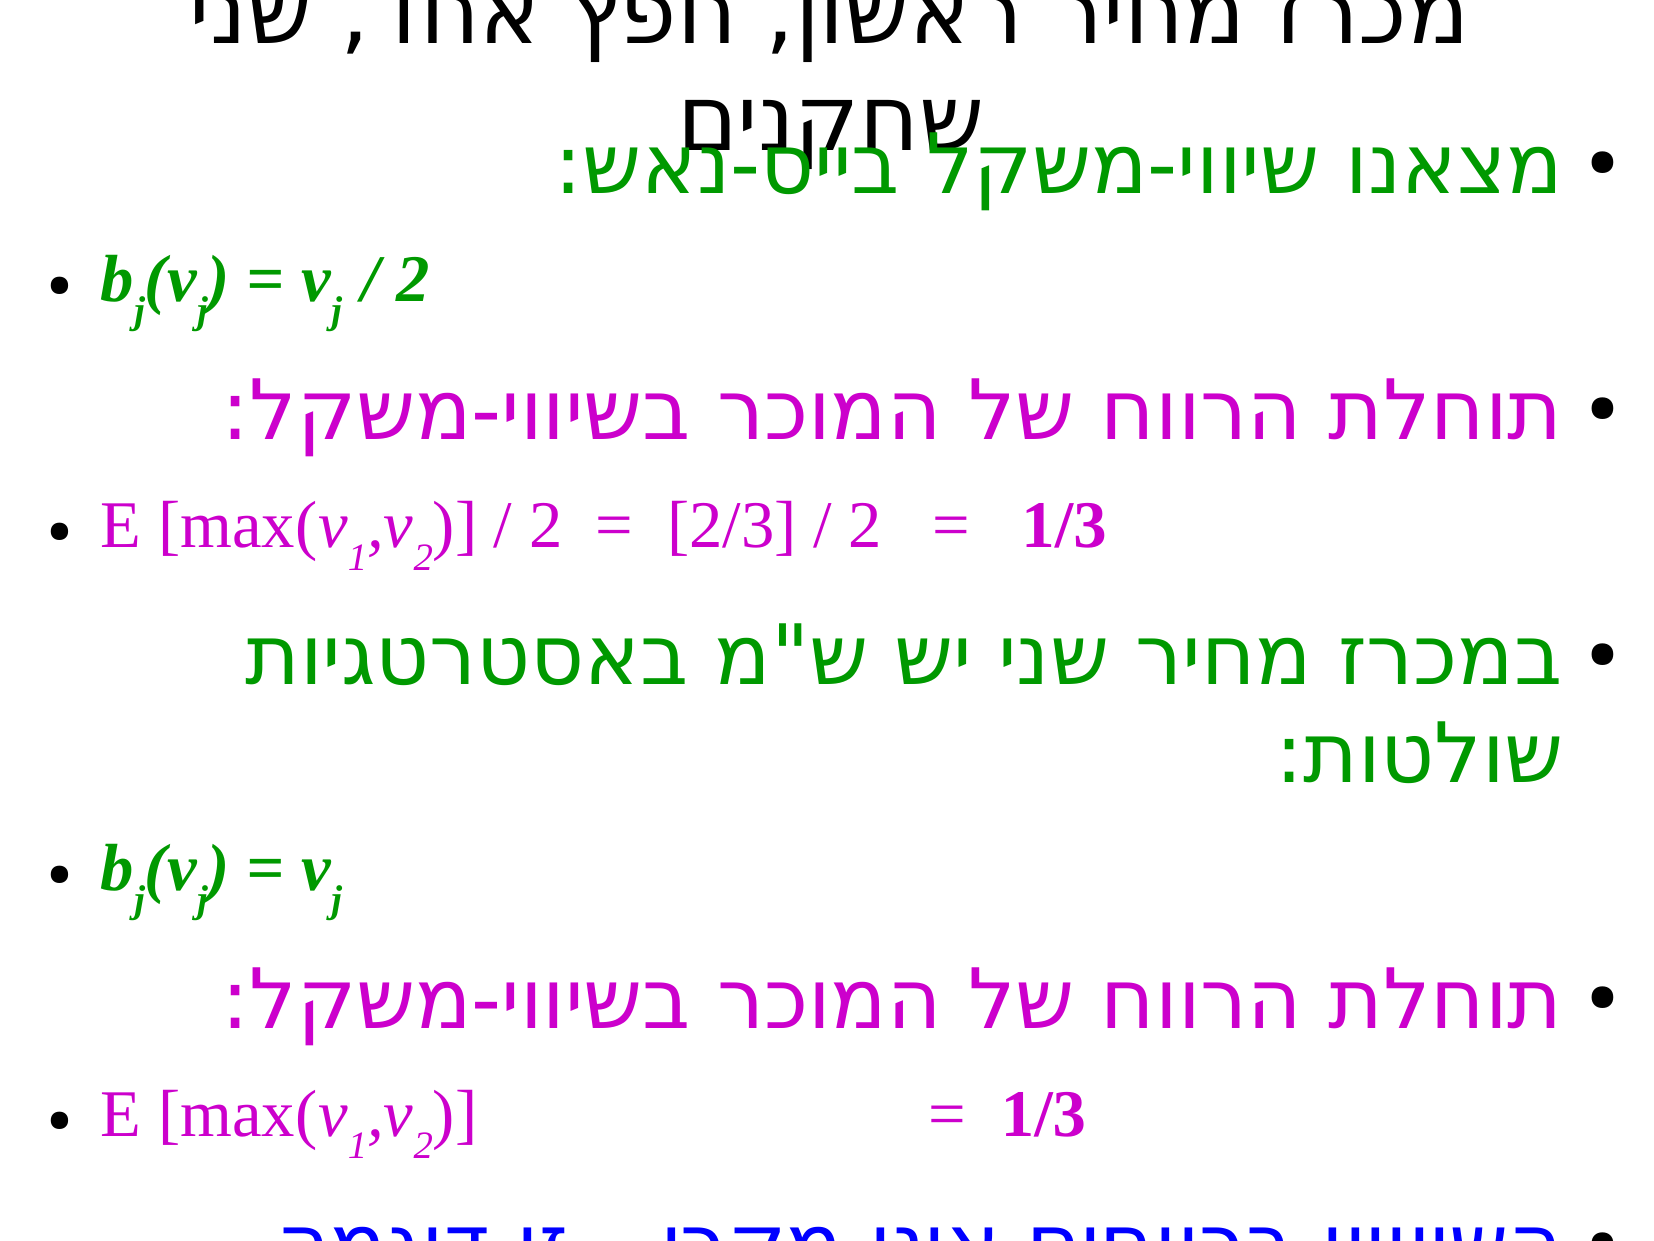

# מכרז מחיר ראשון, חפץ אחד, שני שחקנים
מצאנו שיווי-משקל בייס-נאש:
bj(vj) = vj / 2
תוחלת הרווח של המוכר בשיווי-משקל:
E [max(v1,v2)] / 2 = [2/3] / 2 = 1/3
במכרז מחיר שני יש ש"מ באסטרטגיות שולטות:
bj(vj) = vj
תוחלת הרווח של המוכר בשיווי-משקל:
E [max(v1,v2)] = 1/3
השיוויון ברווחים אינו מקרי – זו דוגמה למשפט שקילות הרווח – Revenue Equivalence.